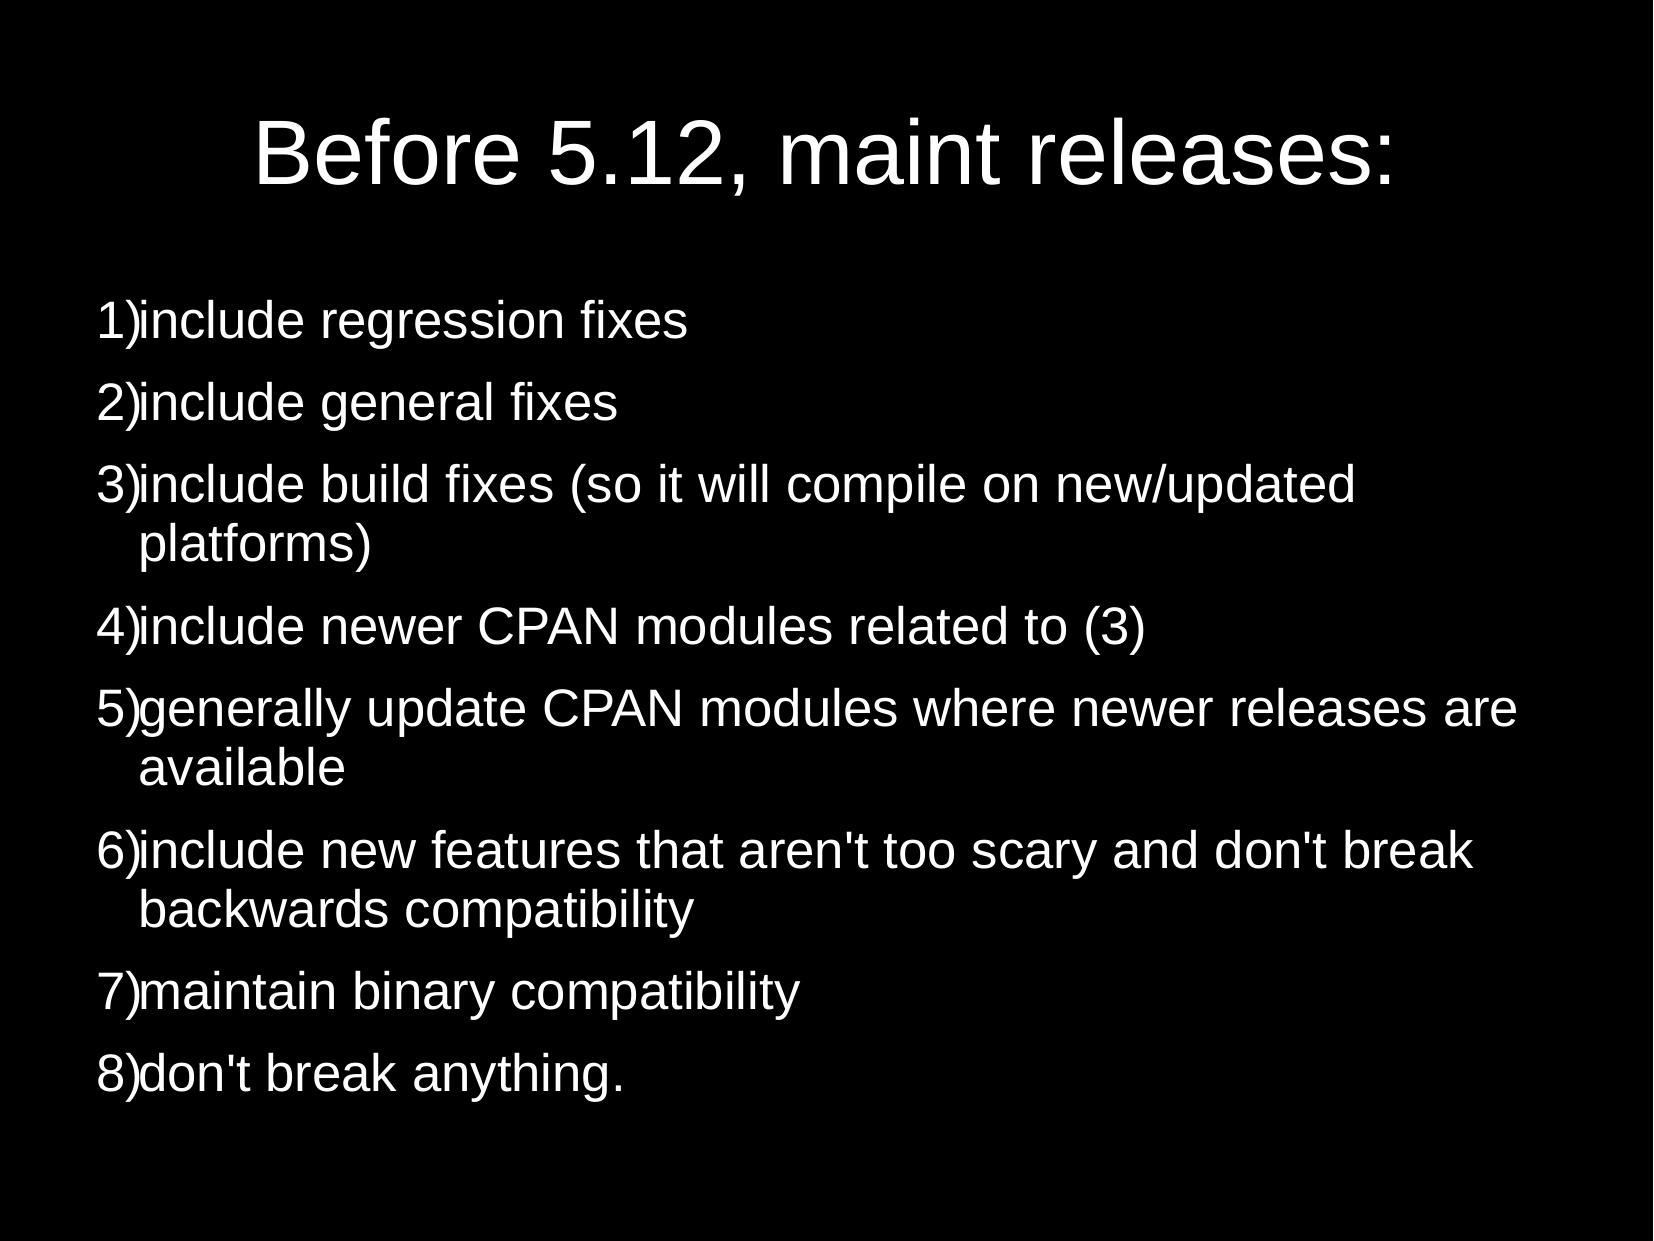

# Before 5.12, maint releases:
include regression fixes
include general fixes
include build fixes (so it will compile on new/updated platforms)
include newer CPAN modules related to (3)
generally update CPAN modules where newer releases are available
include new features that aren't too scary and don't break backwards compatibility
maintain binary compatibility
don't break anything.